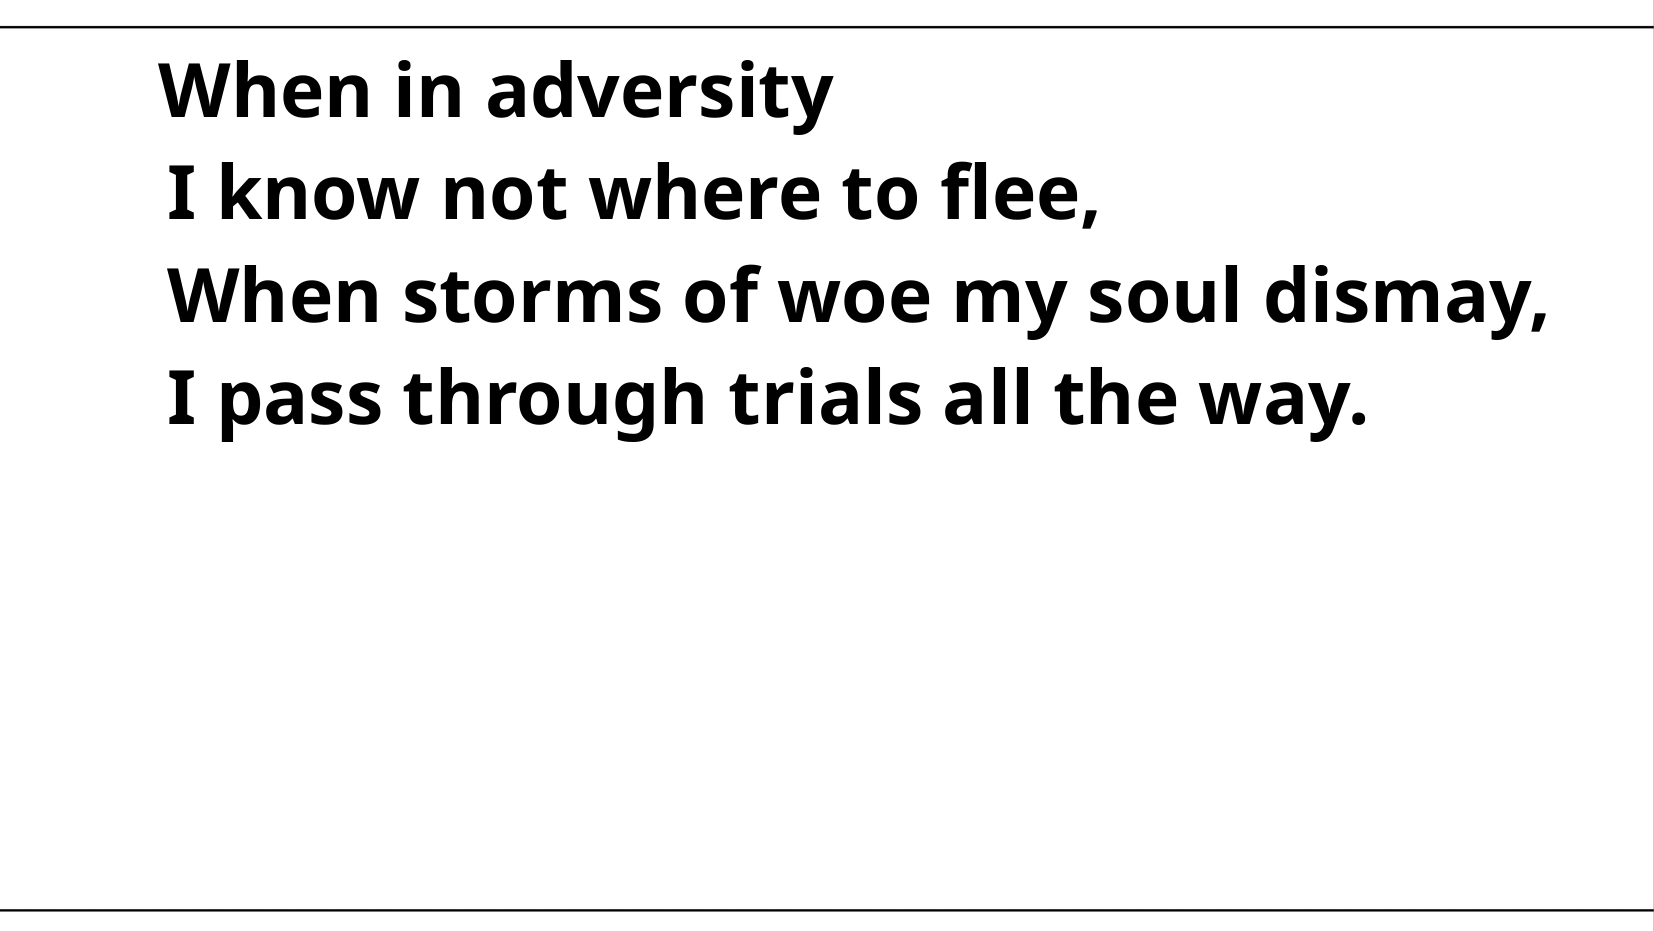

When in adversity
 I know not where to flee,
 When storms of woe my soul dismay,
 I pass through trials all the way.